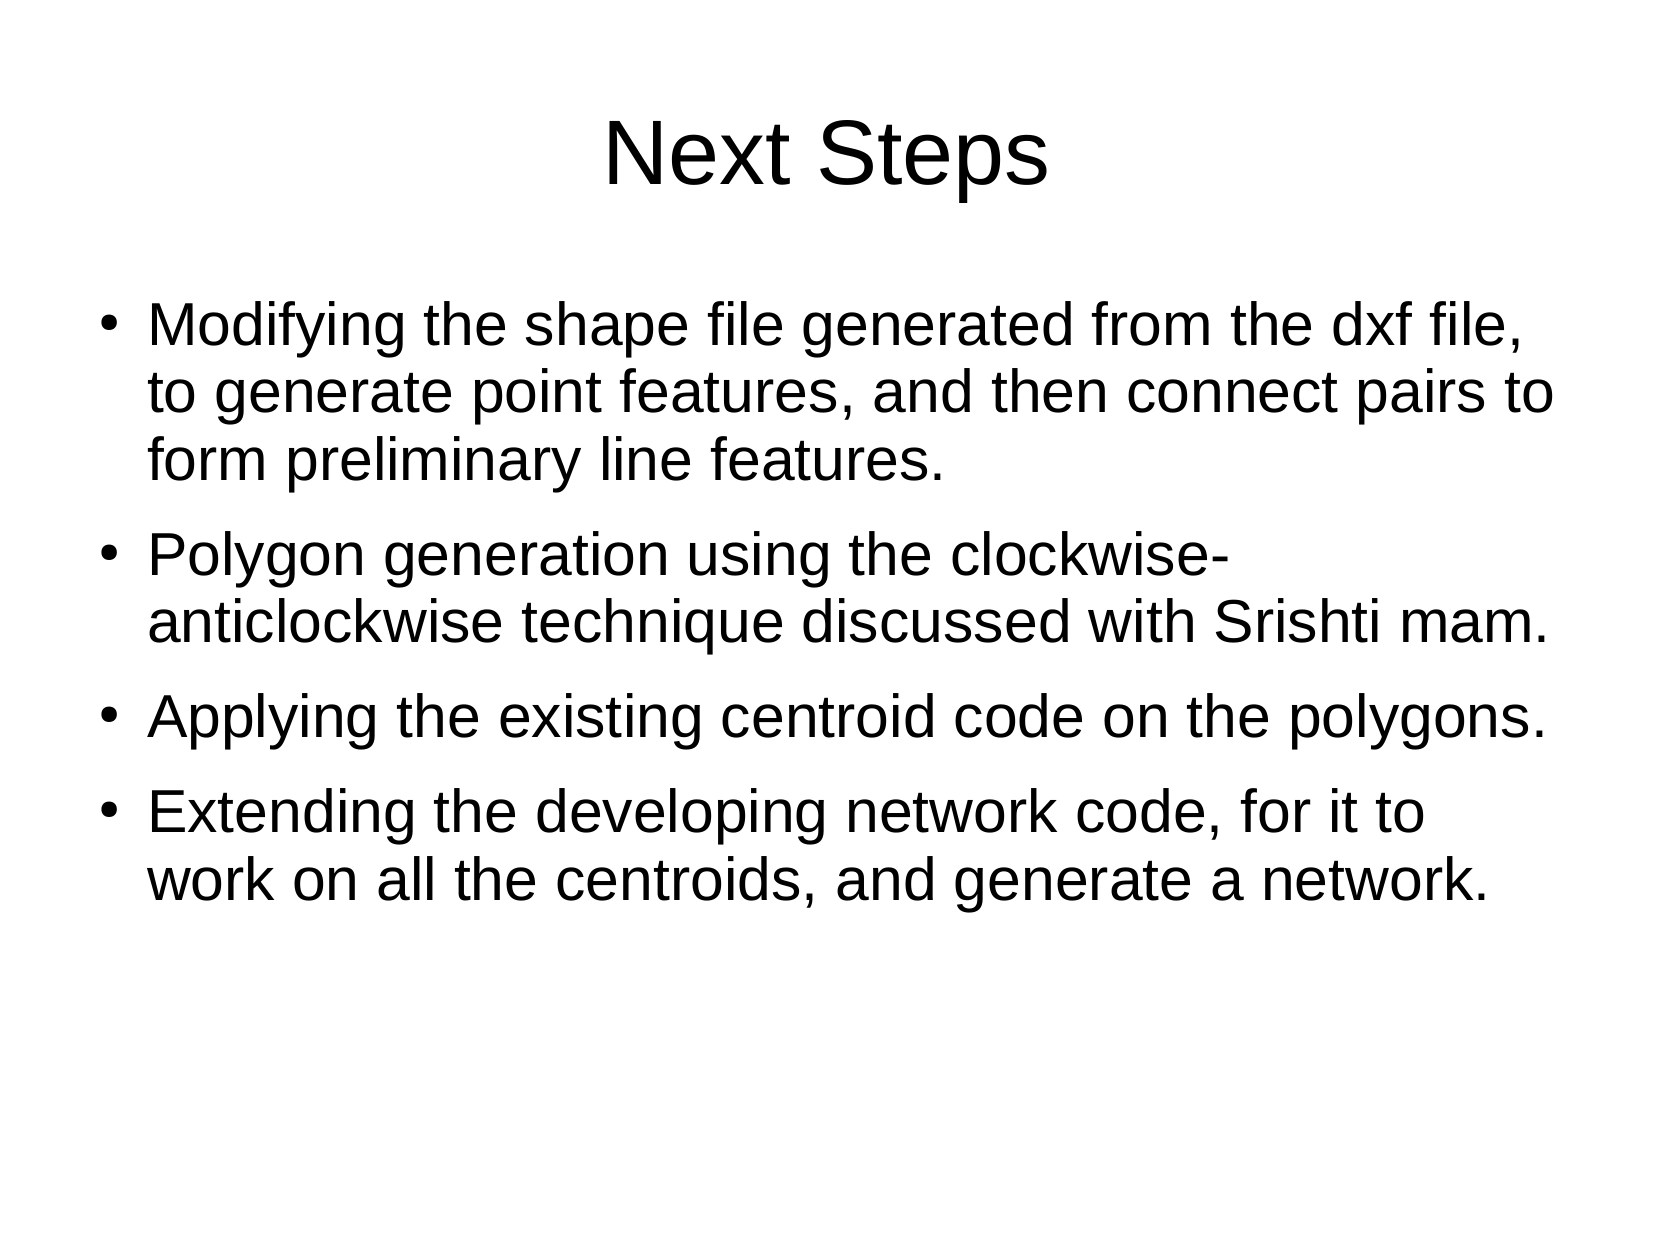

# Next Steps
Modifying the shape file generated from the dxf file, to generate point features, and then connect pairs to form preliminary line features.
Polygon generation using the clockwise-anticlockwise technique discussed with Srishti mam.
Applying the existing centroid code on the polygons.
Extending the developing network code, for it to work on all the centroids, and generate a network.